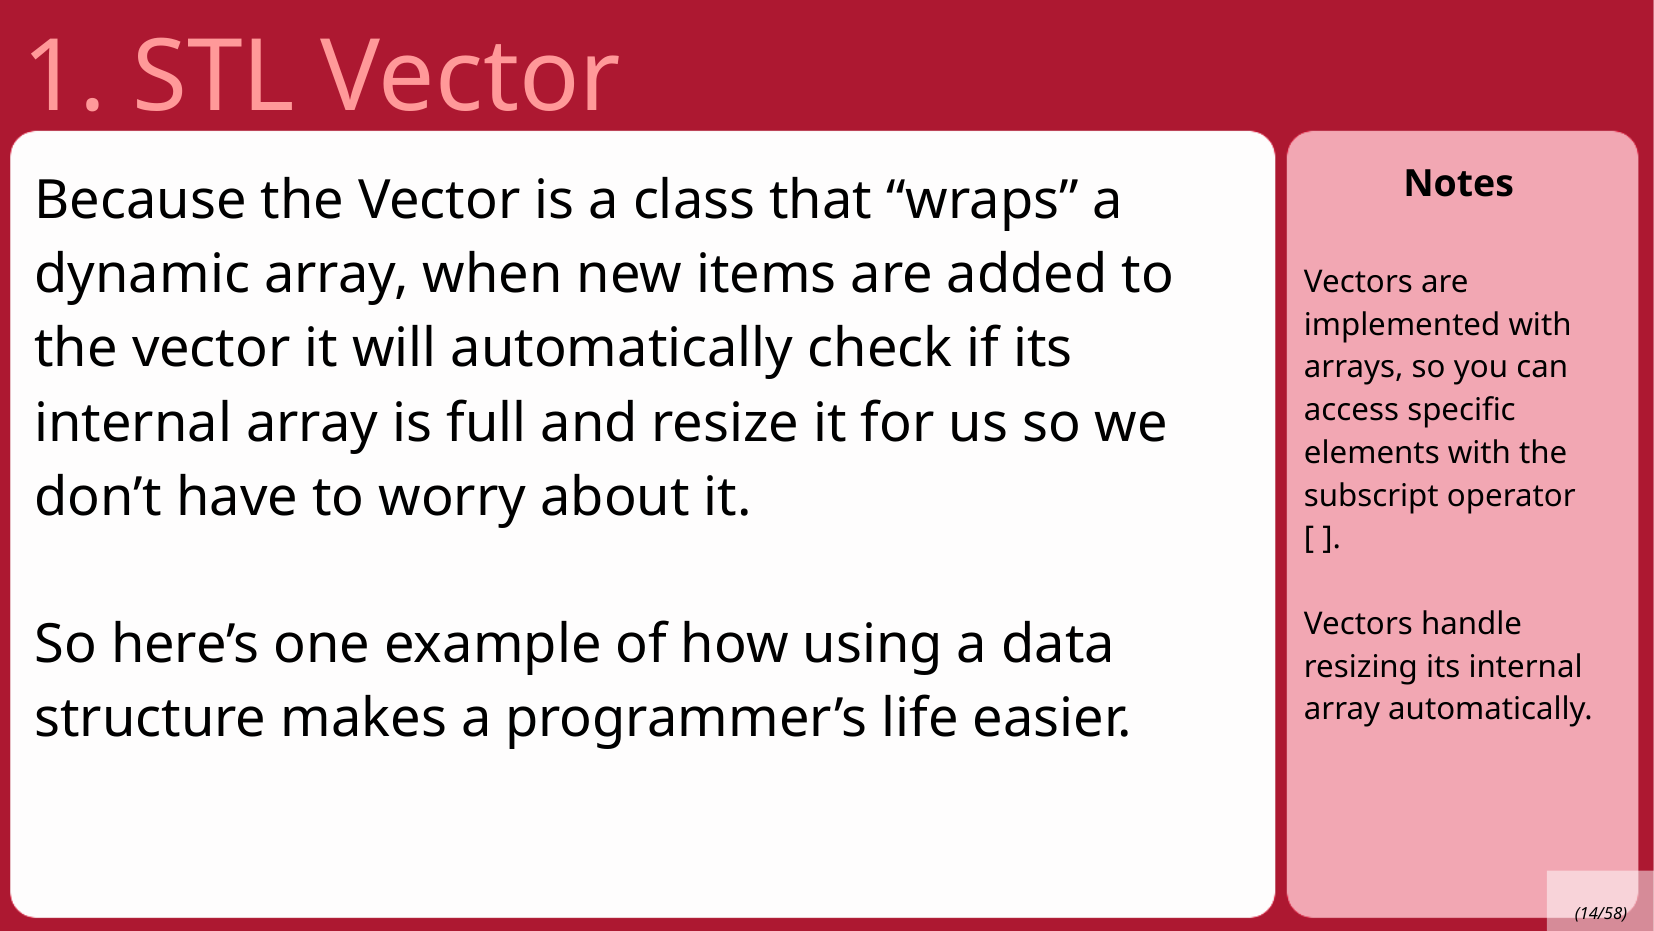

# 1. STL Vector
Notes
Vectors are implemented with arrays, so you can access specific elements with the subscript operator [ ].
Vectors handle resizing its internal array automatically.
Because the Vector is a class that “wraps” a dynamic array, when new items are added to the vector it will automatically check if its internal array is full and resize it for us so we don’t have to worry about it.
So here’s one example of how using a data structure makes a programmer’s life easier.